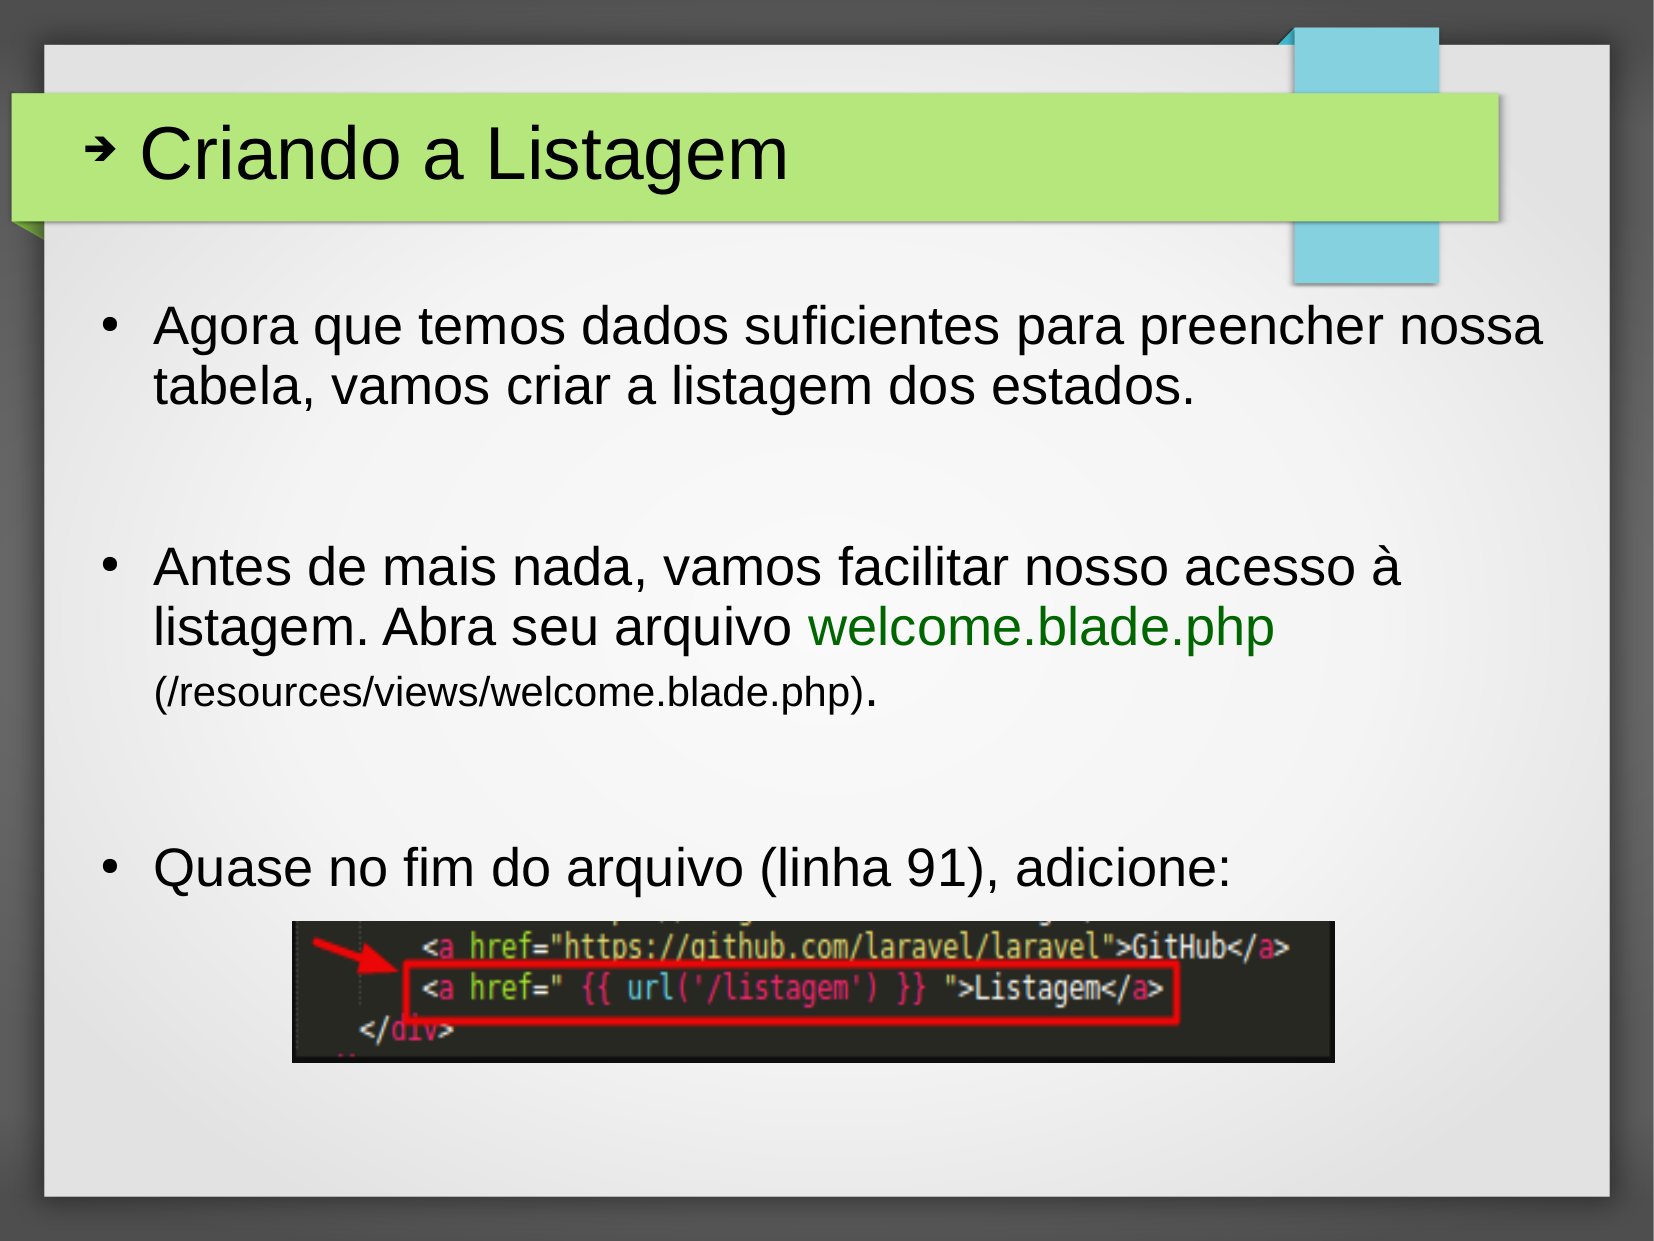

# Criando a Listagem
Agora que temos dados suficientes para preencher nossa tabela, vamos criar a listagem dos estados.
Antes de mais nada, vamos facilitar nosso acesso à listagem. Abra seu arquivo welcome.blade.php (/resources/views/welcome.blade.php).
Quase no fim do arquivo (linha 91), adicione: